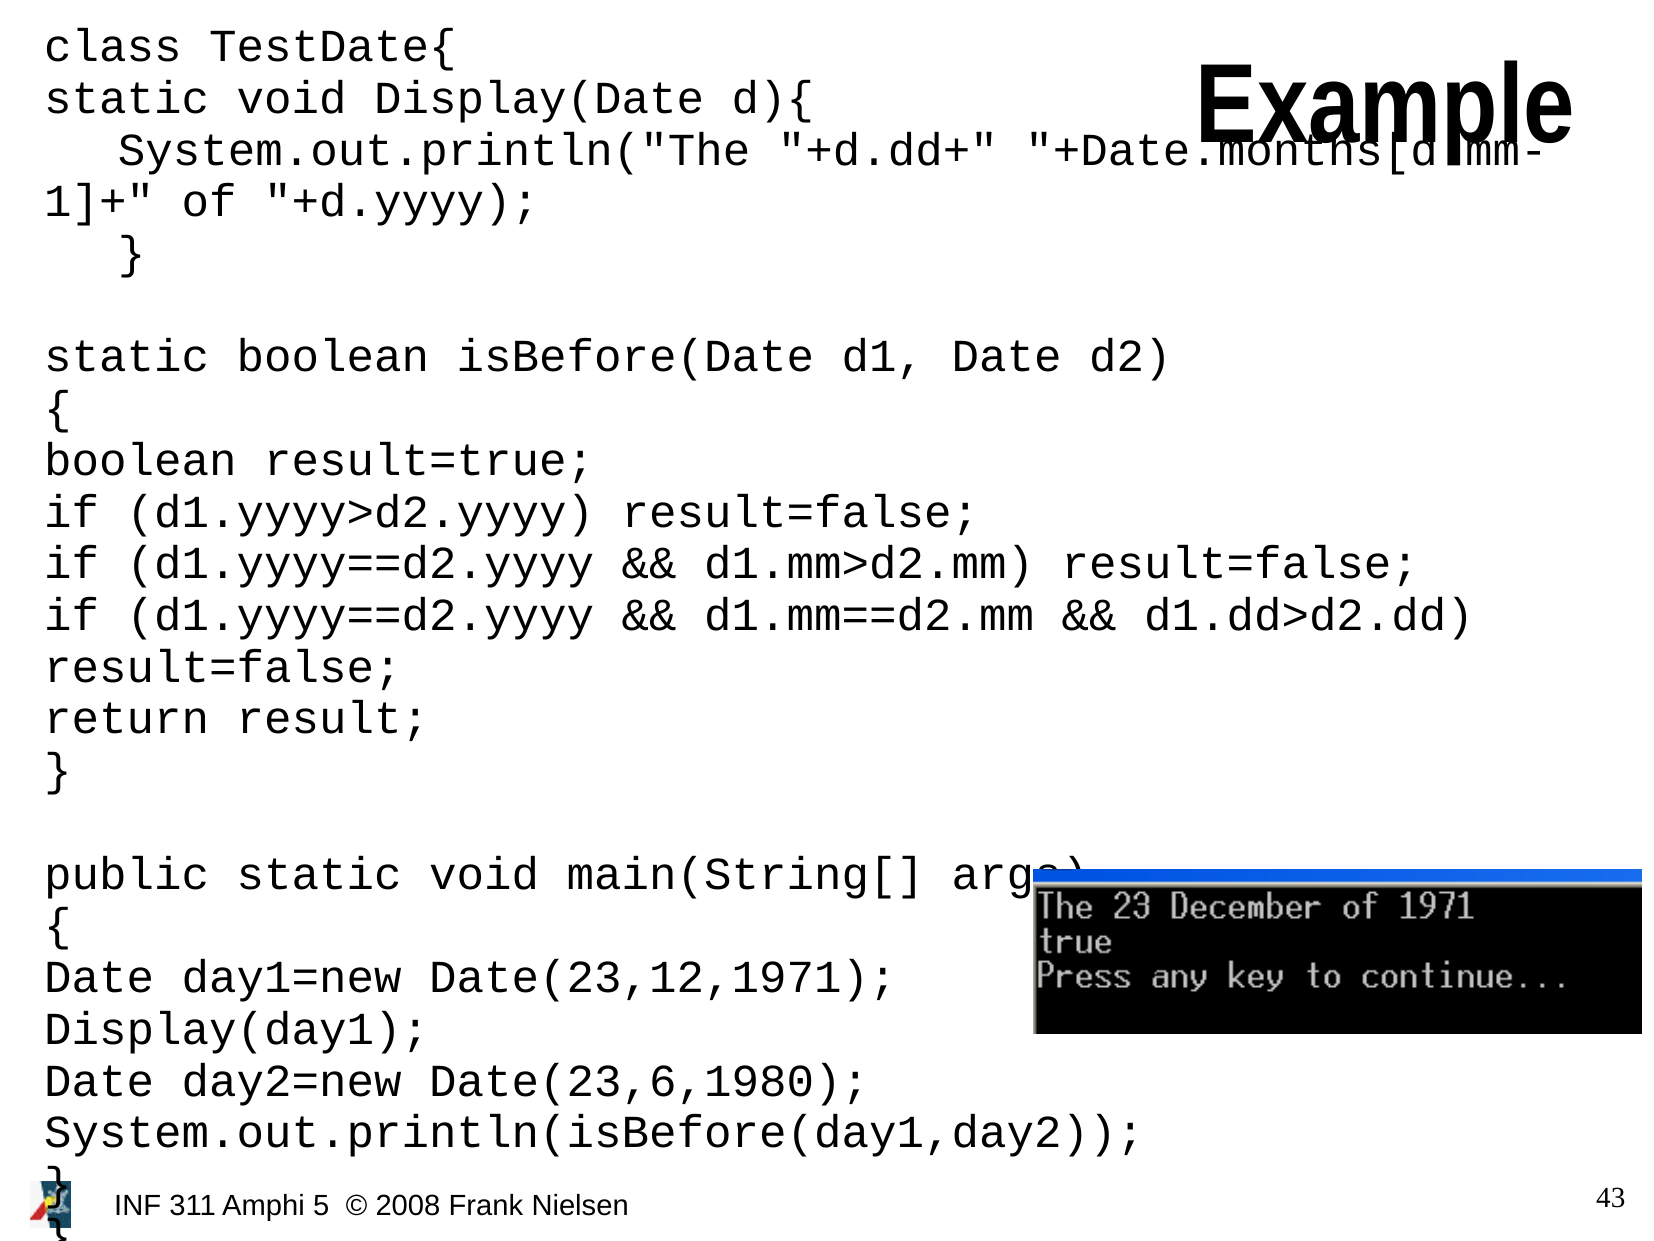

class TestDate{
static void Display(Date d){
	System.out.println("The "+d.dd+" "+Date.months[d.mm-1]+" of "+d.yyyy);
	}
static boolean isBefore(Date d1, Date d2)
{
boolean result=true;
if (d1.yyyy>d2.yyyy) result=false;
if (d1.yyyy==d2.yyyy && d1.mm>d2.mm) result=false;
if (d1.yyyy==d2.yyyy && d1.mm==d2.mm && d1.dd>d2.dd) result=false;
return result;
}
public static void main(String[] args)
{
Date day1=new Date(23,12,1971);
Display(day1);
Date day2=new Date(23,6,1980);
System.out.println(isBefore(day1,day2));
}
}
Example